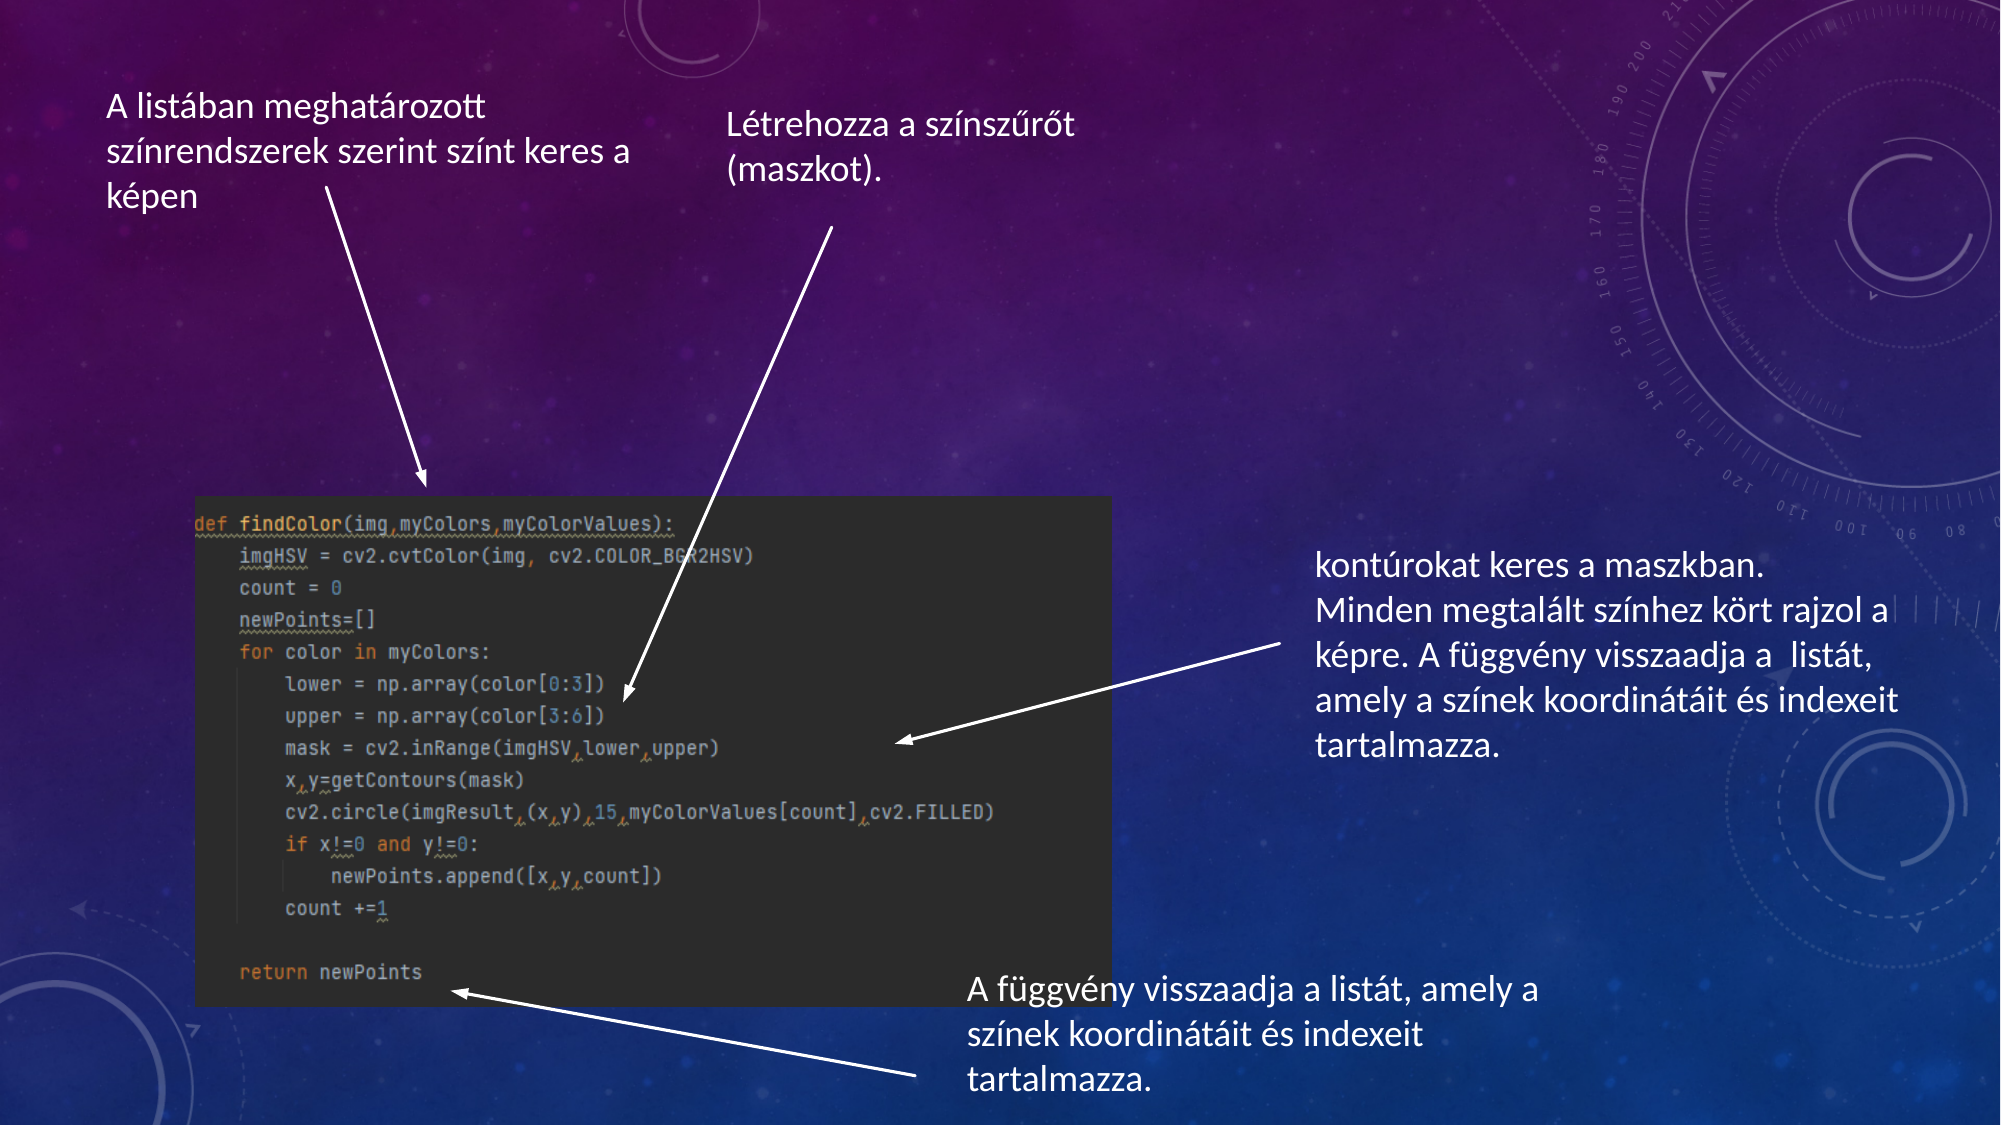

A listában meghatározott színrendszerek szerint színt keres a képen
Létrehozza a színszűrőt (maszkot).
kontúrokat keres a maszkban.
Minden megtalált színhez kört rajzol a képre. A függvény visszaadja a  listát, amely a színek koordinátáit és indexeit tartalmazza.
A függvény visszaadja a listát, amely a színek koordinátáit és indexeit tartalmazza.